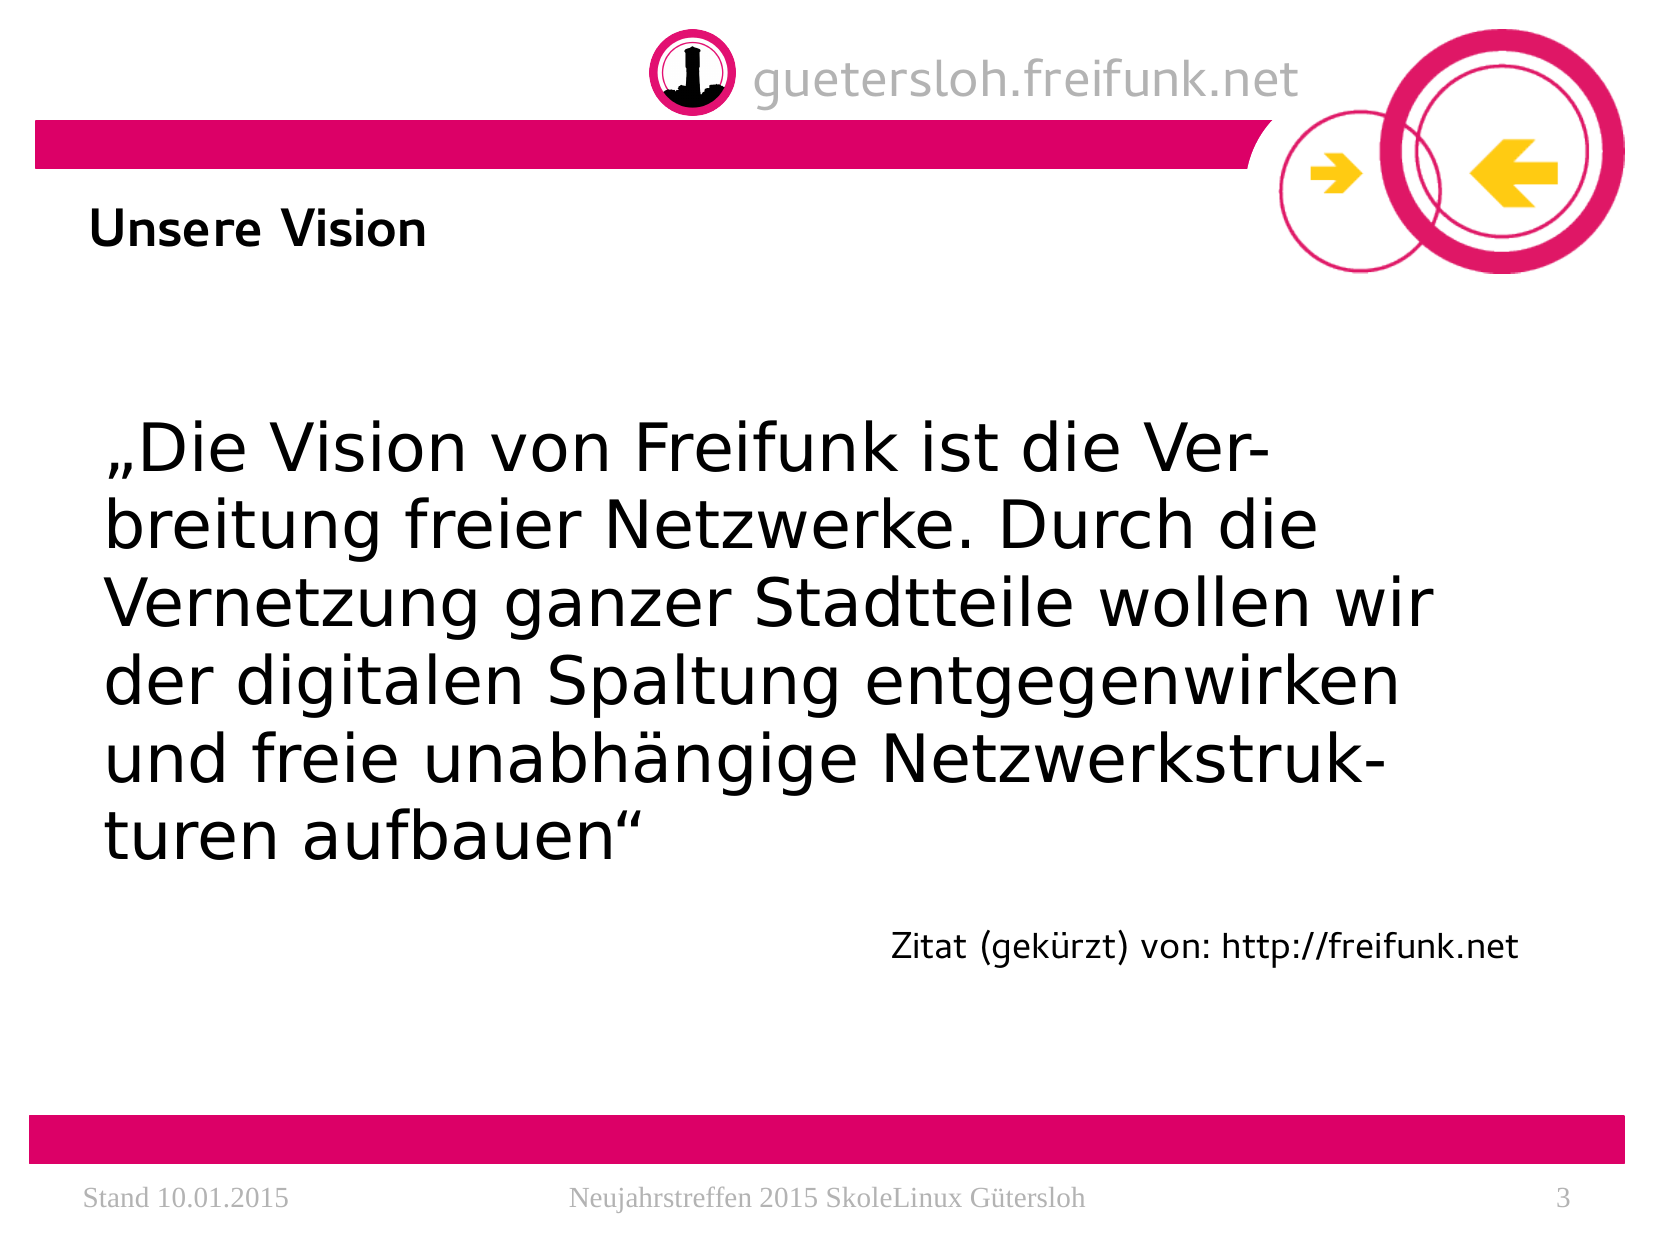

# Unsere Vision
„Die Vision von Freifunk ist die Ver-breitung freier Netzwerke. Durch die Vernetzung ganzer Stadtteile wollen wir der digitalen Spaltung entgegenwirken und freie unabhängige Netzwerkstruk-turen aufbauen“
Zitat (gekürzt) von: http://freifunk.net
Stand 10.01.2015
Neujahrstreffen 2015 SkoleLinux Gütersloh
3